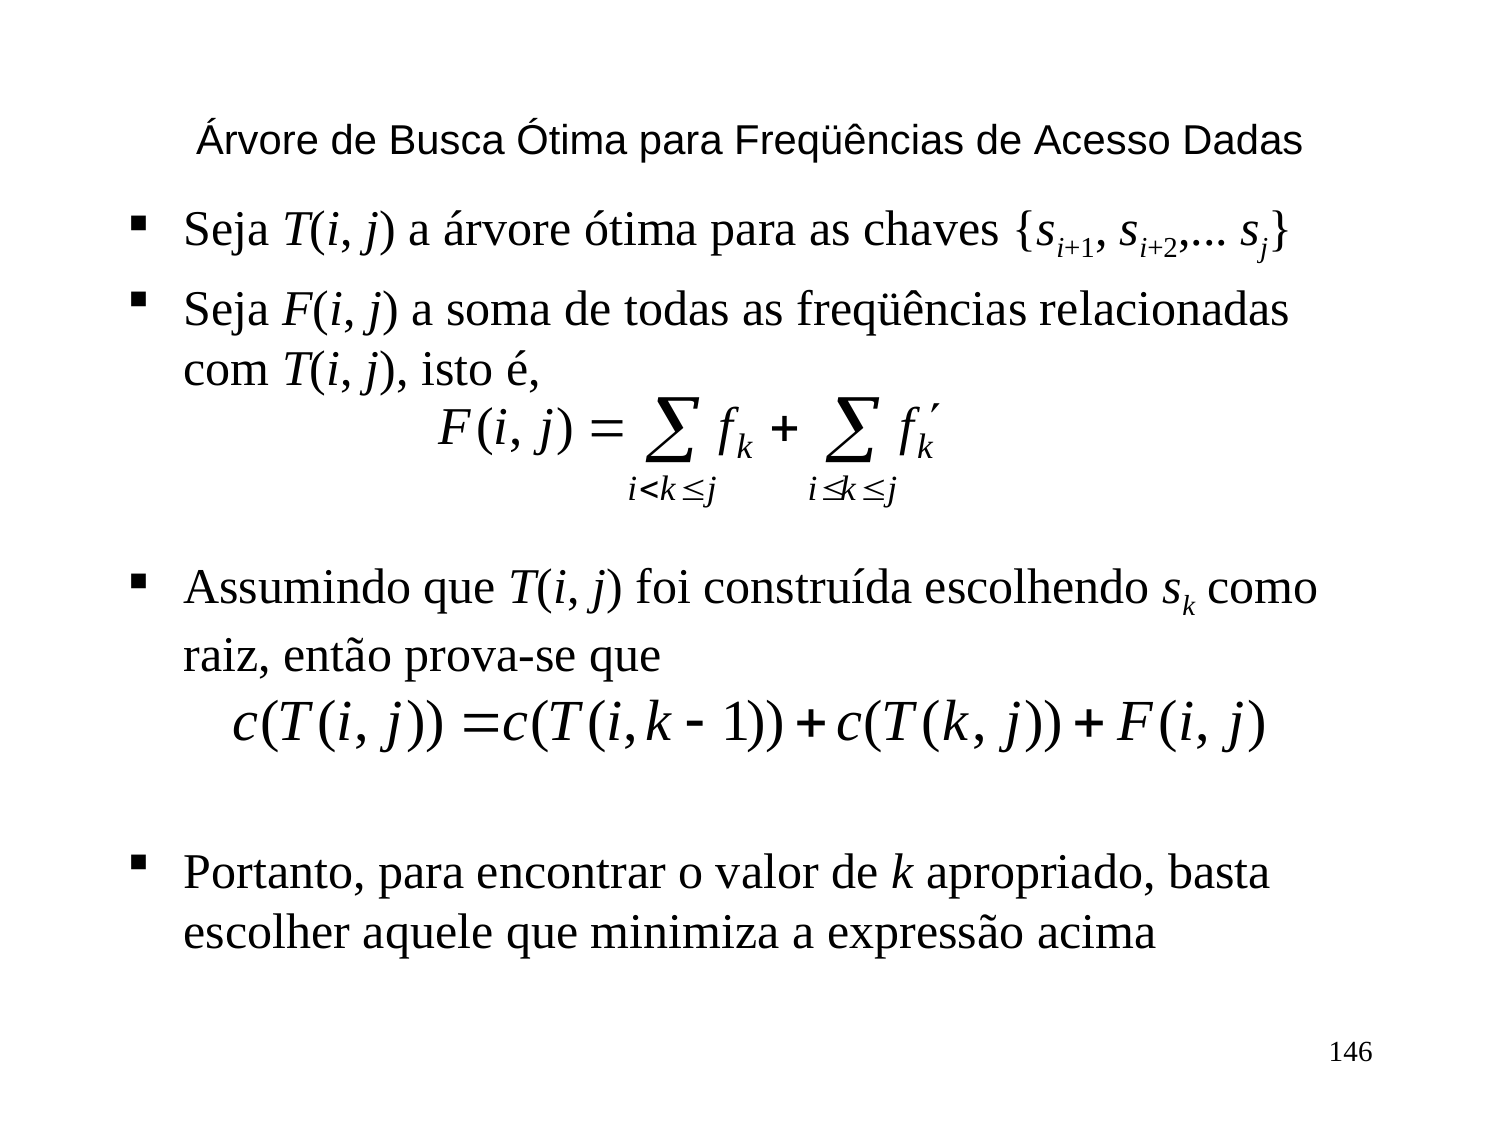

# Árvore de Busca Ótima para Freqüências de Acesso Dadas
Seja T(i, j) a árvore ótima para as chaves {si+1, si+2,... sj}
Seja F(i, j) a soma de todas as freqüências relacionadas com T(i, j), isto é,
Assumindo que T(i, j) foi construída escolhendo sk como raiz, então prova-se que
Portanto, para encontrar o valor de k apropriado, basta escolher aquele que minimiza a expressão acima
146